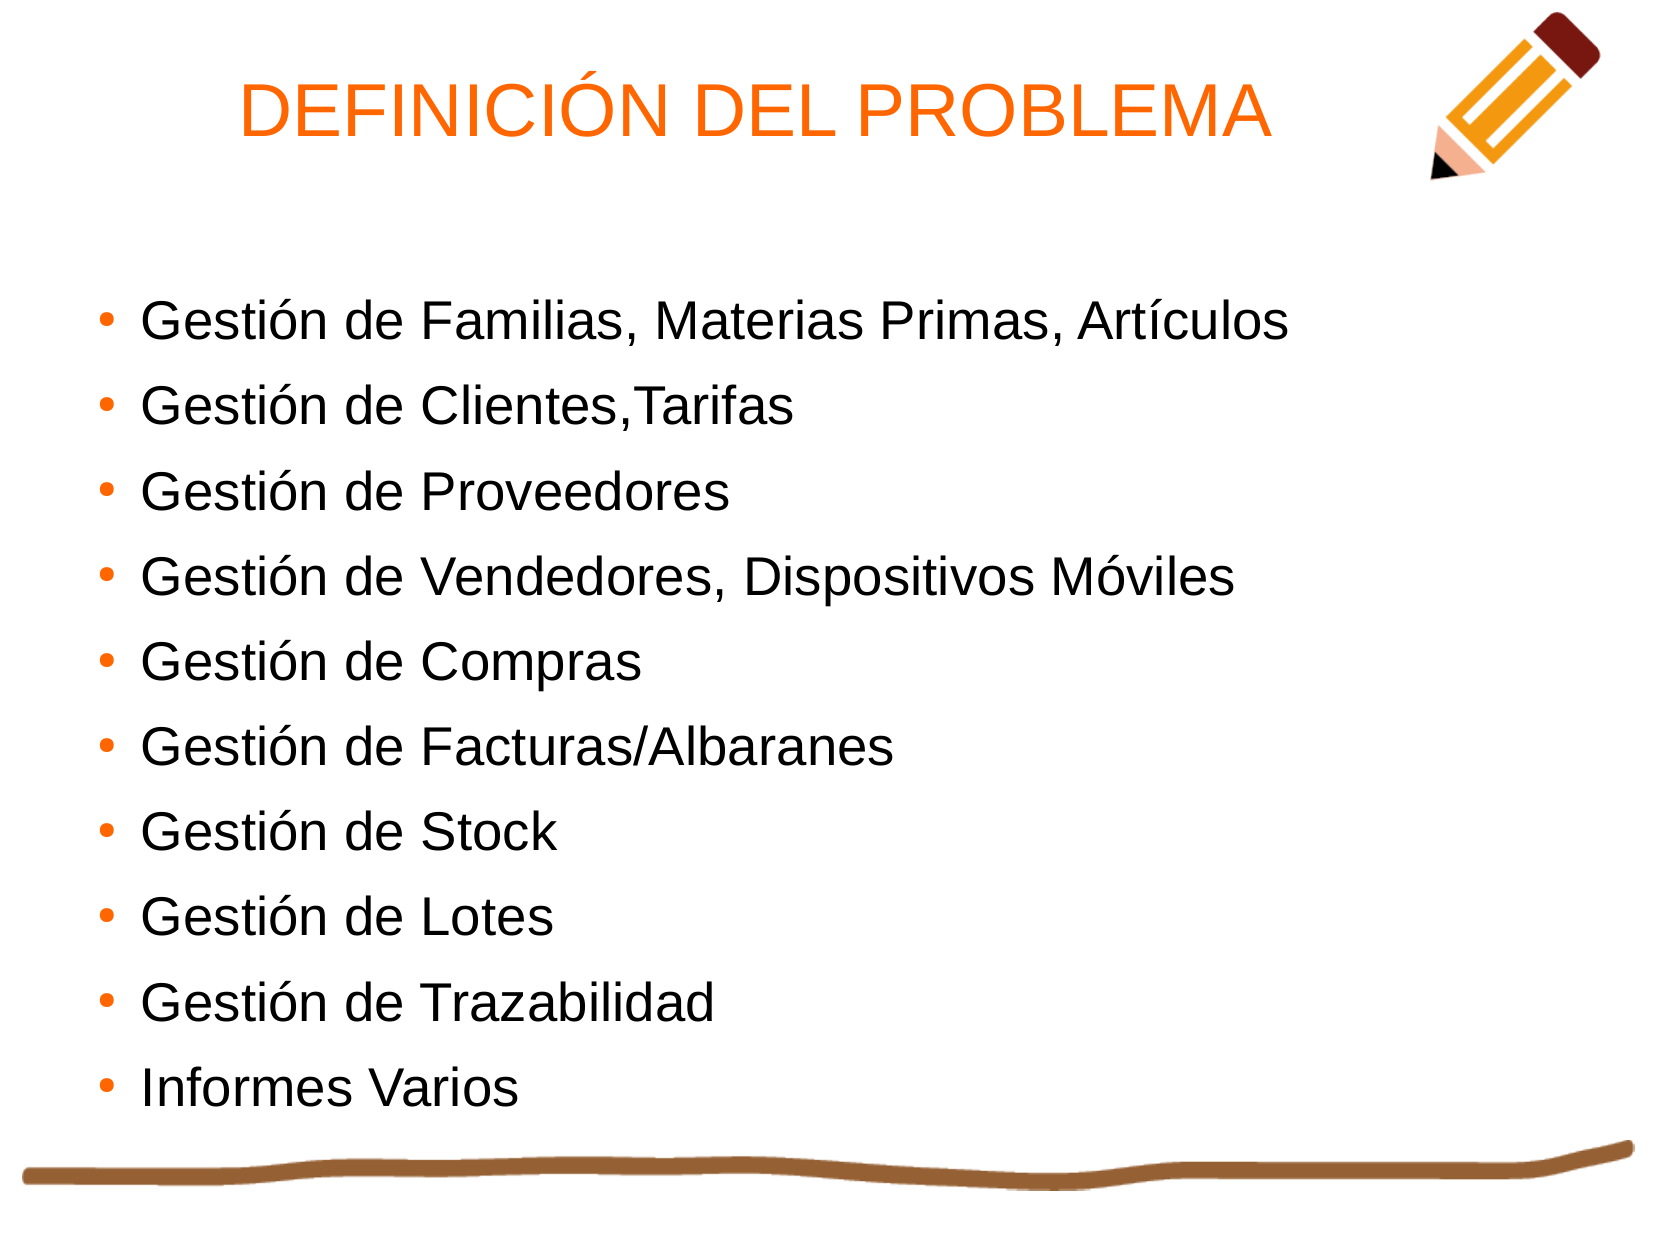

# DEFINICIÓN DEL PROBLEMA
Gestión de Familias, Materias Primas, Artículos
Gestión de Clientes,Tarifas
Gestión de Proveedores
Gestión de Vendedores, Dispositivos Móviles
Gestión de Compras
Gestión de Facturas/Albaranes
Gestión de Stock
Gestión de Lotes
Gestión de Trazabilidad
Informes Varios